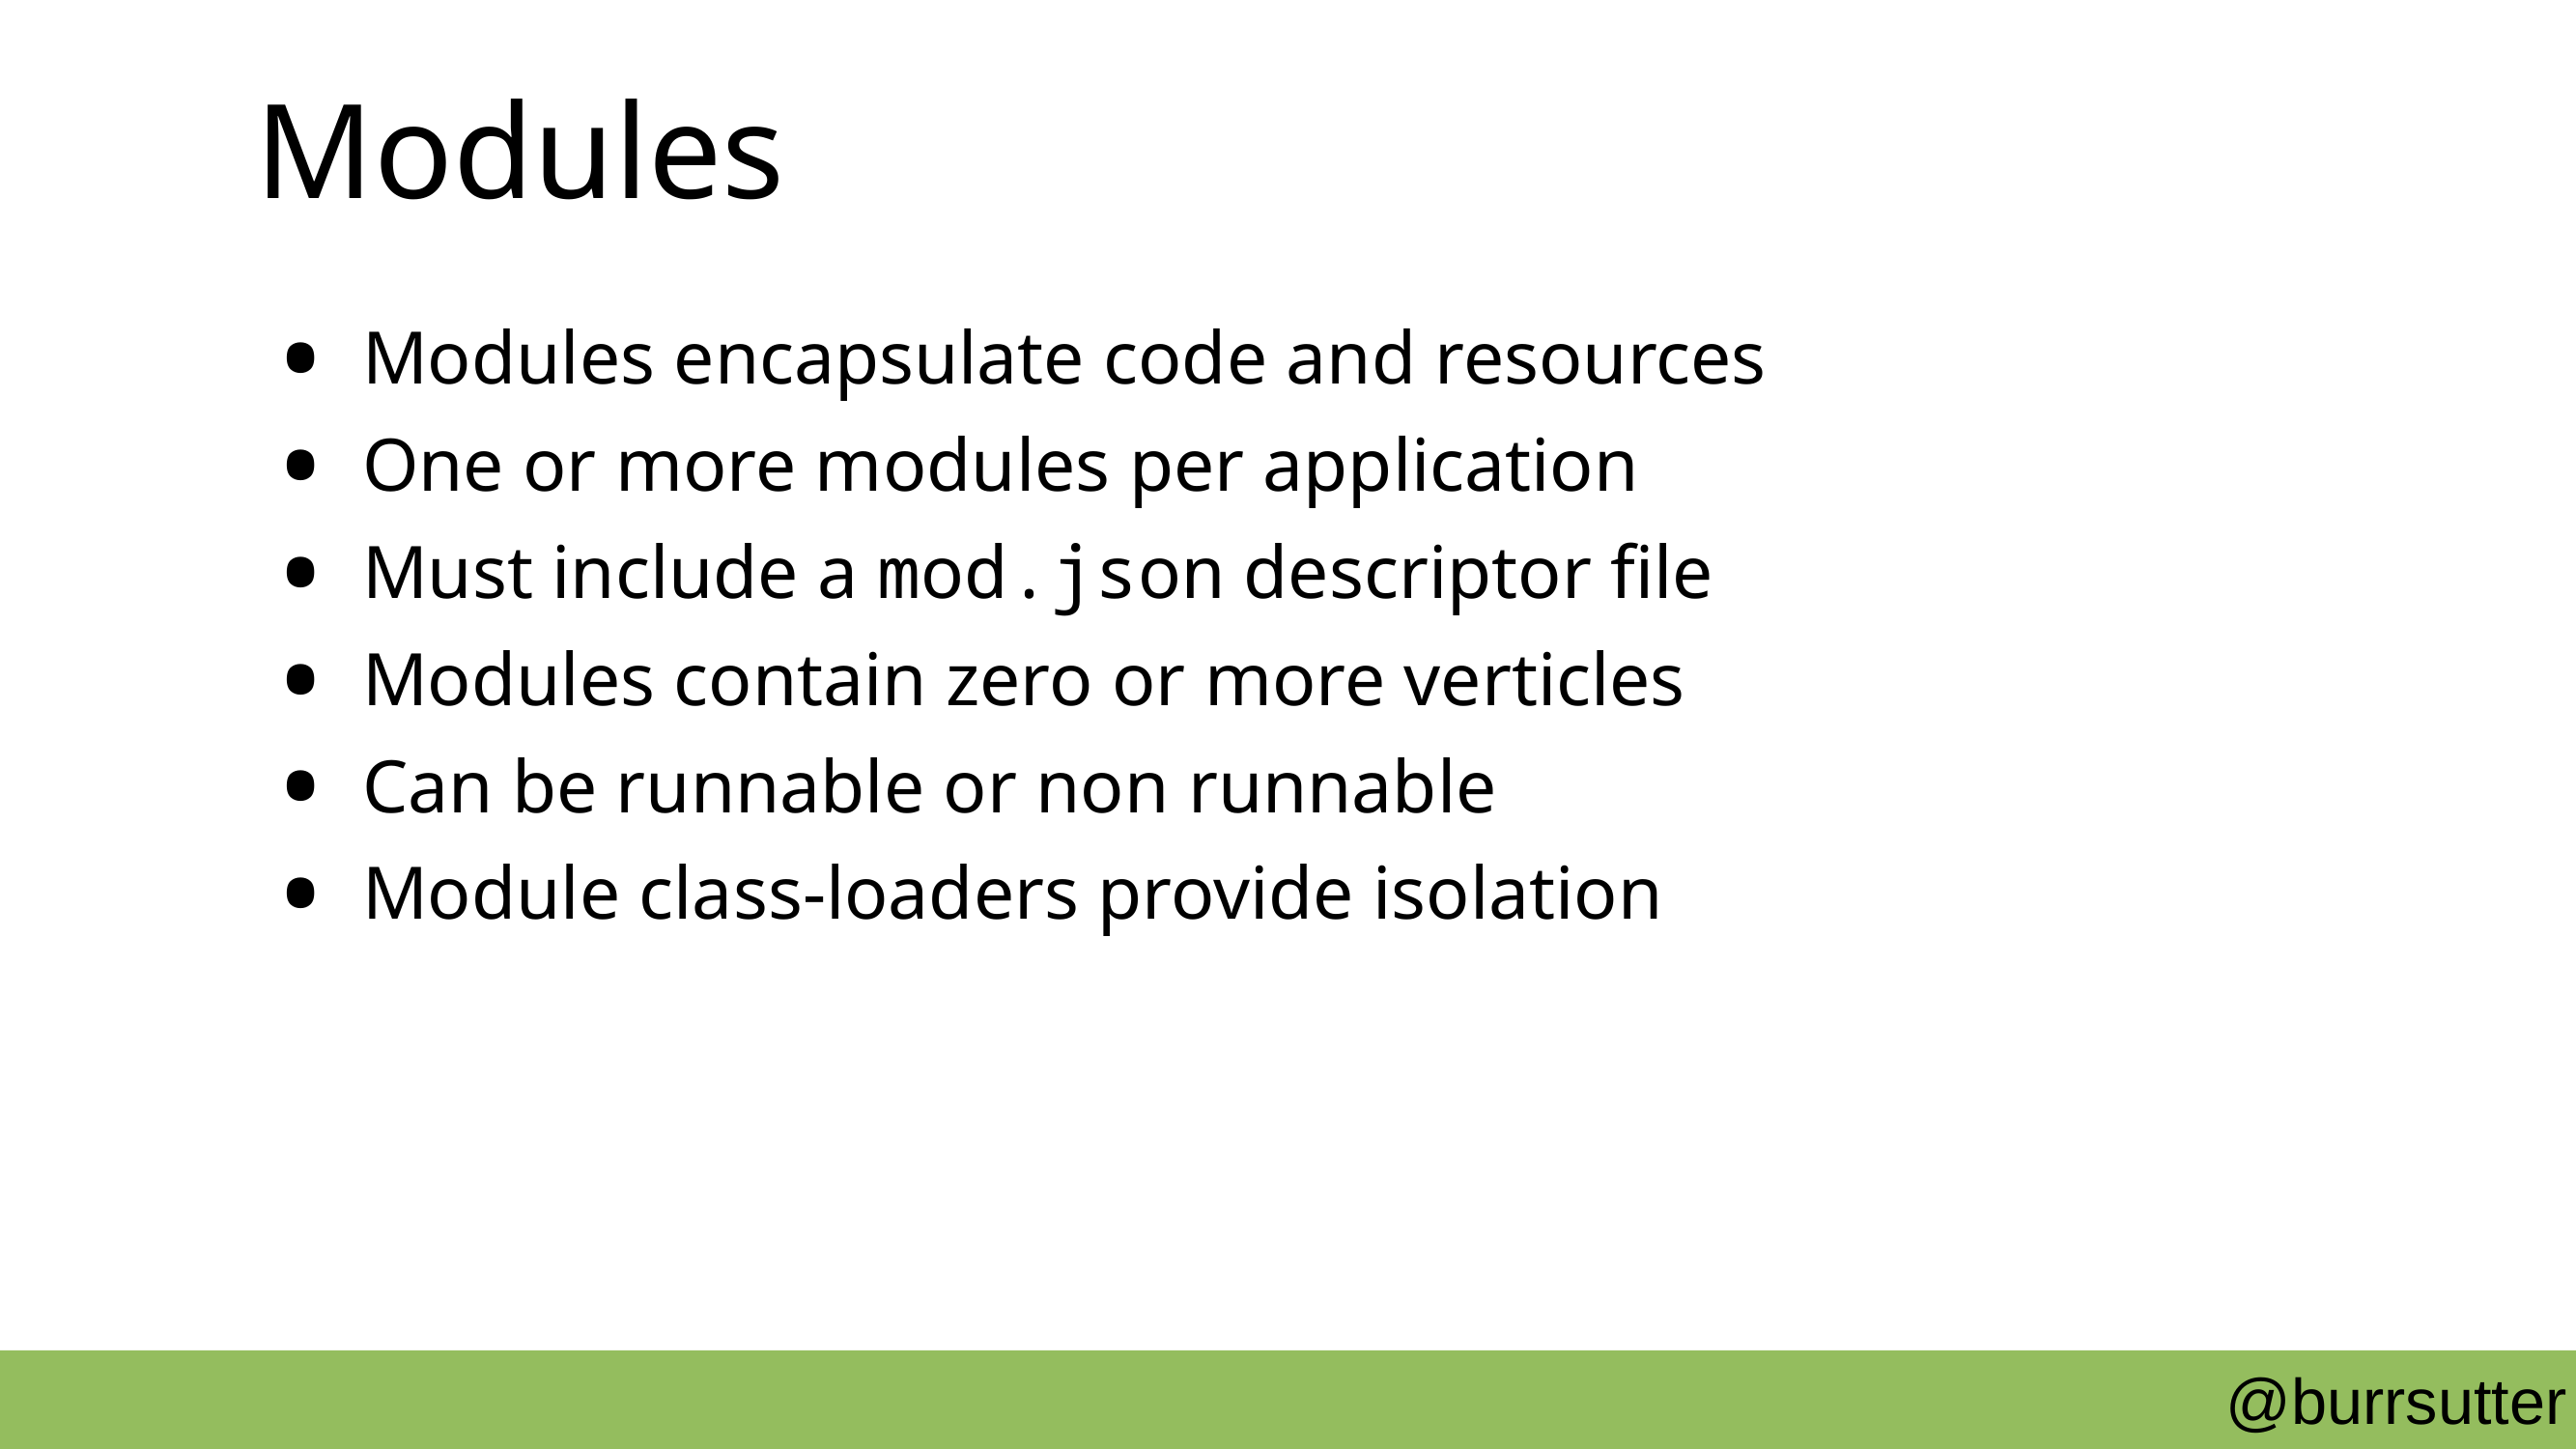

# Modules
Modules encapsulate code and resources
One or more modules per application
Must include a mod.json descriptor file
Modules contain zero or more verticles
Can be runnable or non runnable
Module class-loaders provide isolation